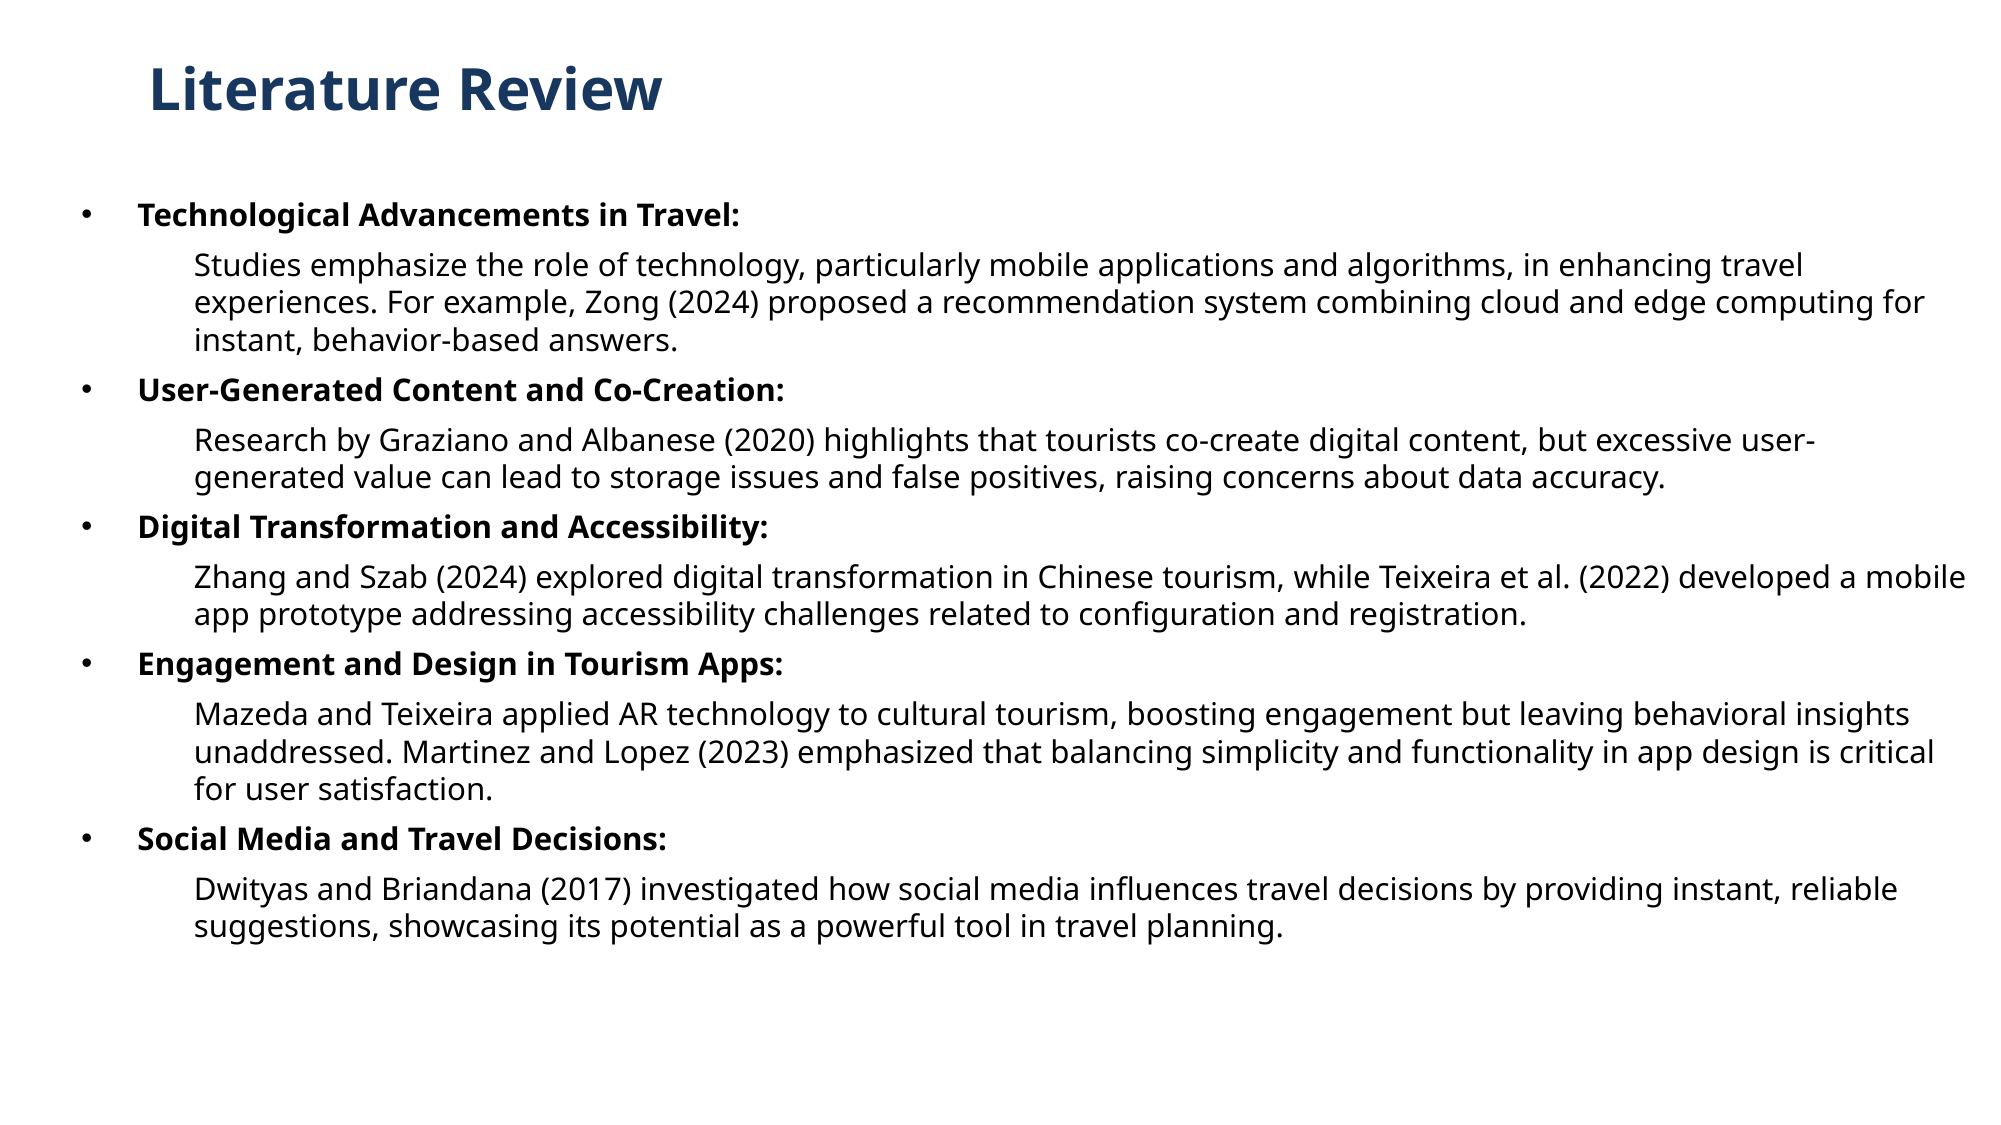

# Literature Review
Technological Advancements in Travel:
Studies emphasize the role of technology, particularly mobile applications and algorithms, in enhancing travel experiences. For example, Zong (2024) proposed a recommendation system combining cloud and edge computing for instant, behavior-based answers.
User-Generated Content and Co-Creation:
Research by Graziano and Albanese (2020) highlights that tourists co-create digital content, but excessive user-generated value can lead to storage issues and false positives, raising concerns about data accuracy.
Digital Transformation and Accessibility:
Zhang and Szab (2024) explored digital transformation in Chinese tourism, while Teixeira et al. (2022) developed a mobile app prototype addressing accessibility challenges related to configuration and registration.
Engagement and Design in Tourism Apps:
Mazeda and Teixeira applied AR technology to cultural tourism, boosting engagement but leaving behavioral insights unaddressed. Martinez and Lopez (2023) emphasized that balancing simplicity and functionality in app design is critical for user satisfaction.
Social Media and Travel Decisions:
Dwityas and Briandana (2017) investigated how social media influences travel decisions by providing instant, reliable suggestions, showcasing its potential as a powerful tool in travel planning.